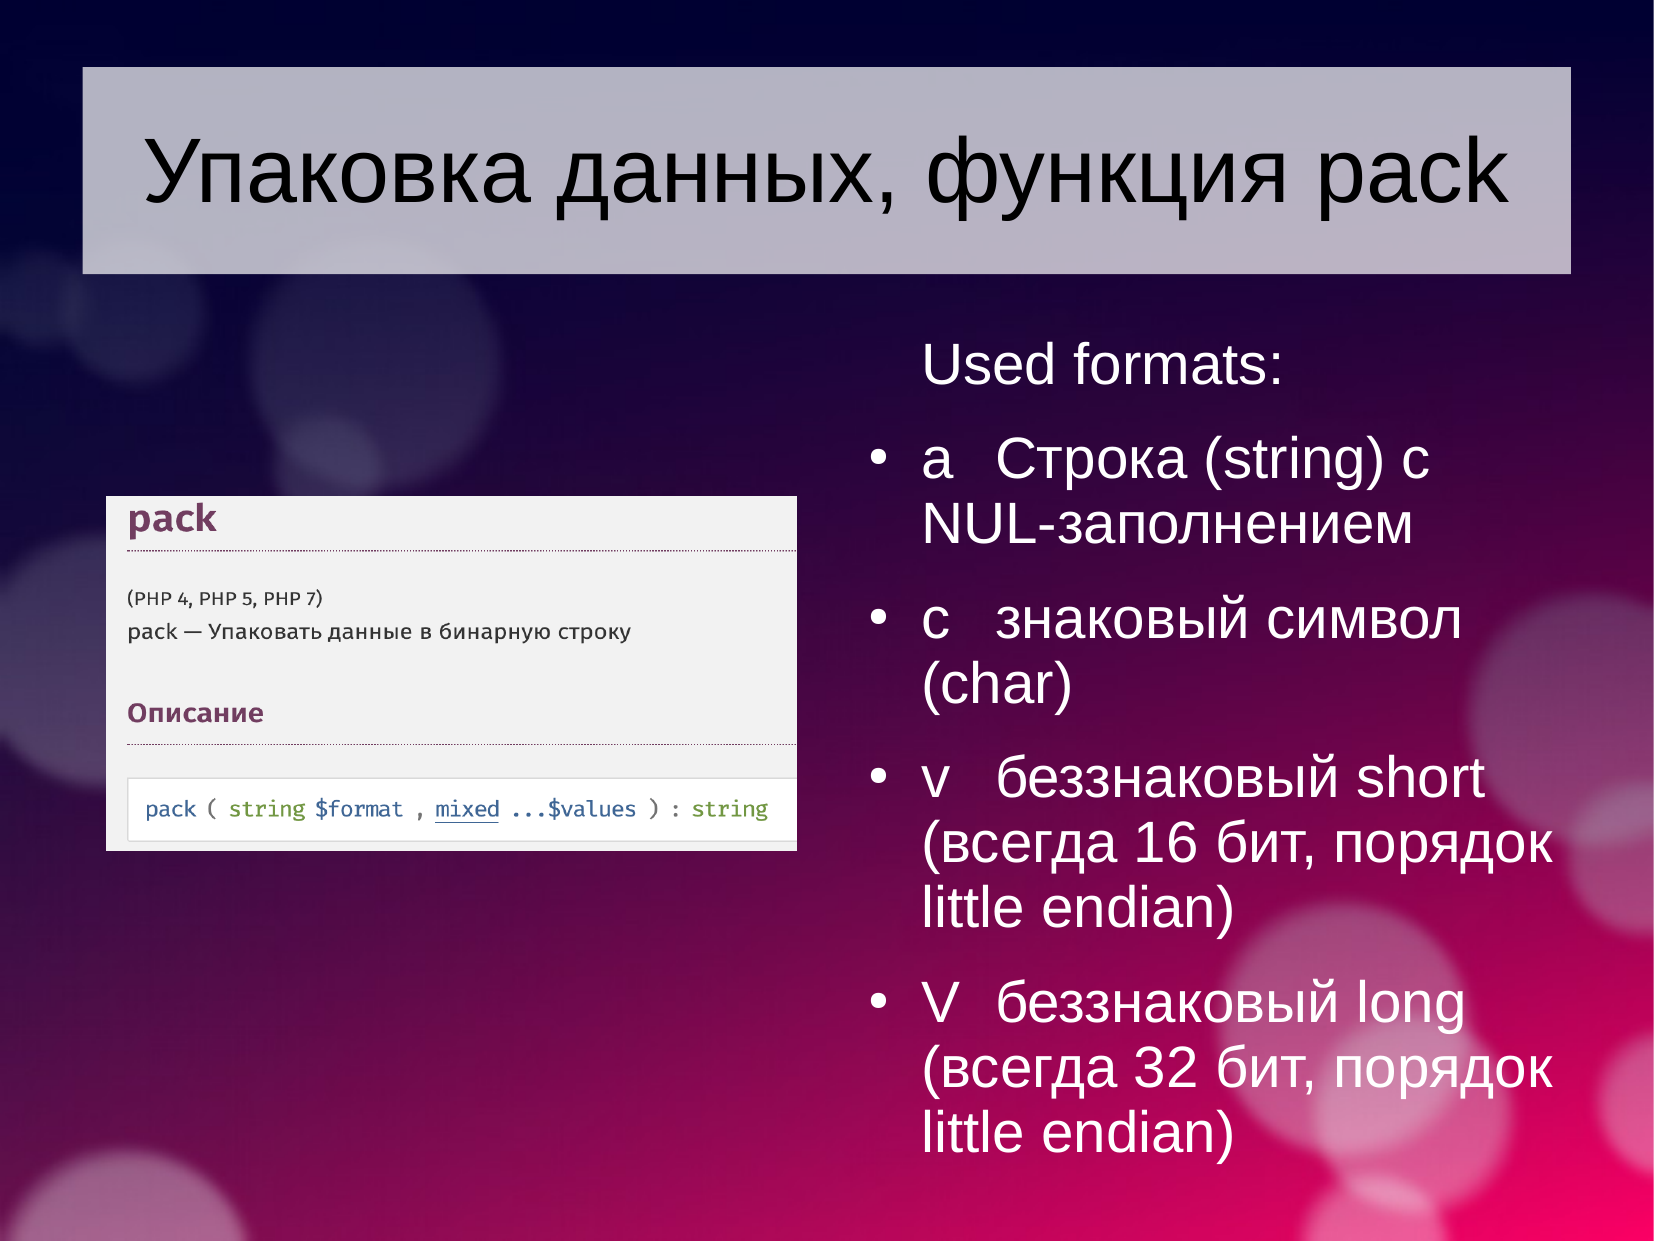

# Упаковка данных, функция pack
Used formats:
a	Строка (string) с NUL-заполнением
c	знаковый символ (char)
v	беззнаковый short (всегда 16 бит, порядок little endian)
V	беззнаковый long (всегда 32 бит, порядок little endian)